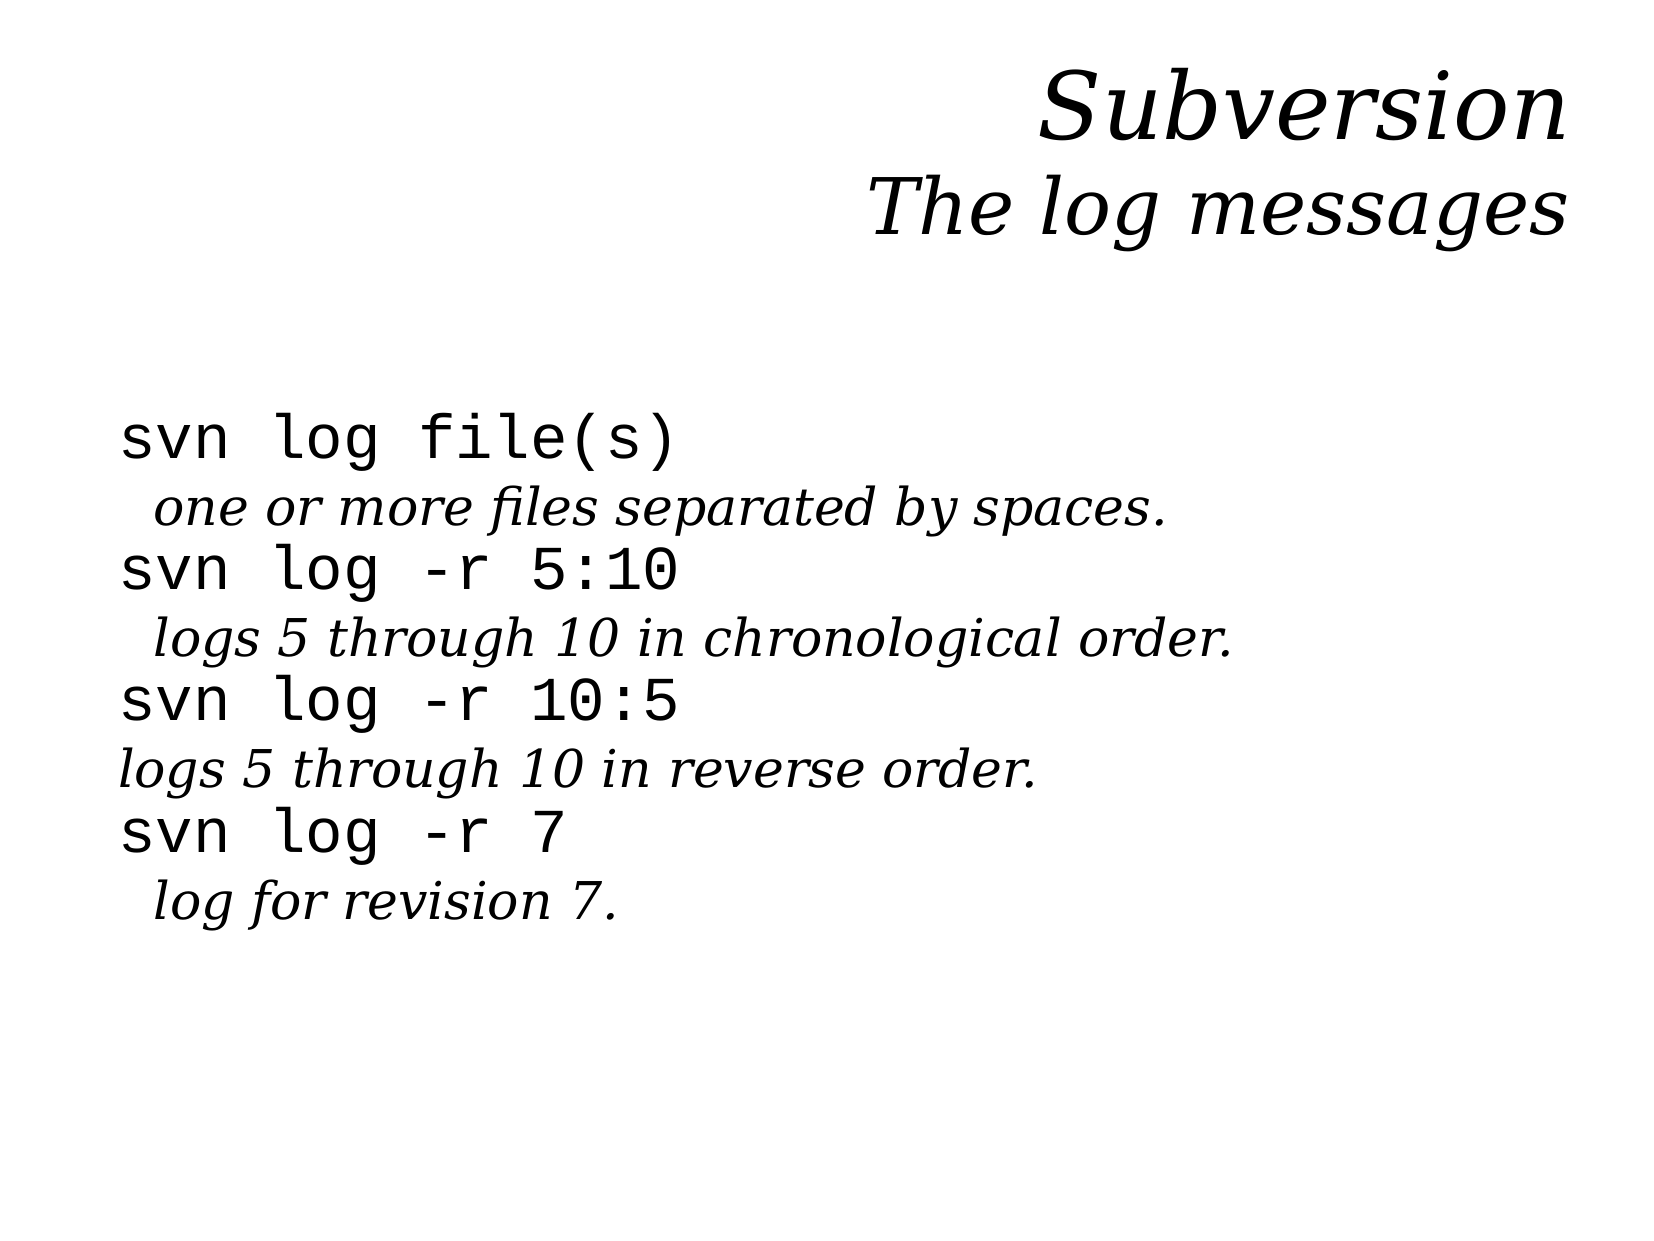

# Subversion The log messages
svn log file(s)
one or more files separated by spaces.
svn log -r 5:10
logs 5 through 10 in chronological order.
svn log -r 10:5
logs 5 through 10 in reverse order.
svn log -r 7
log for revision 7.